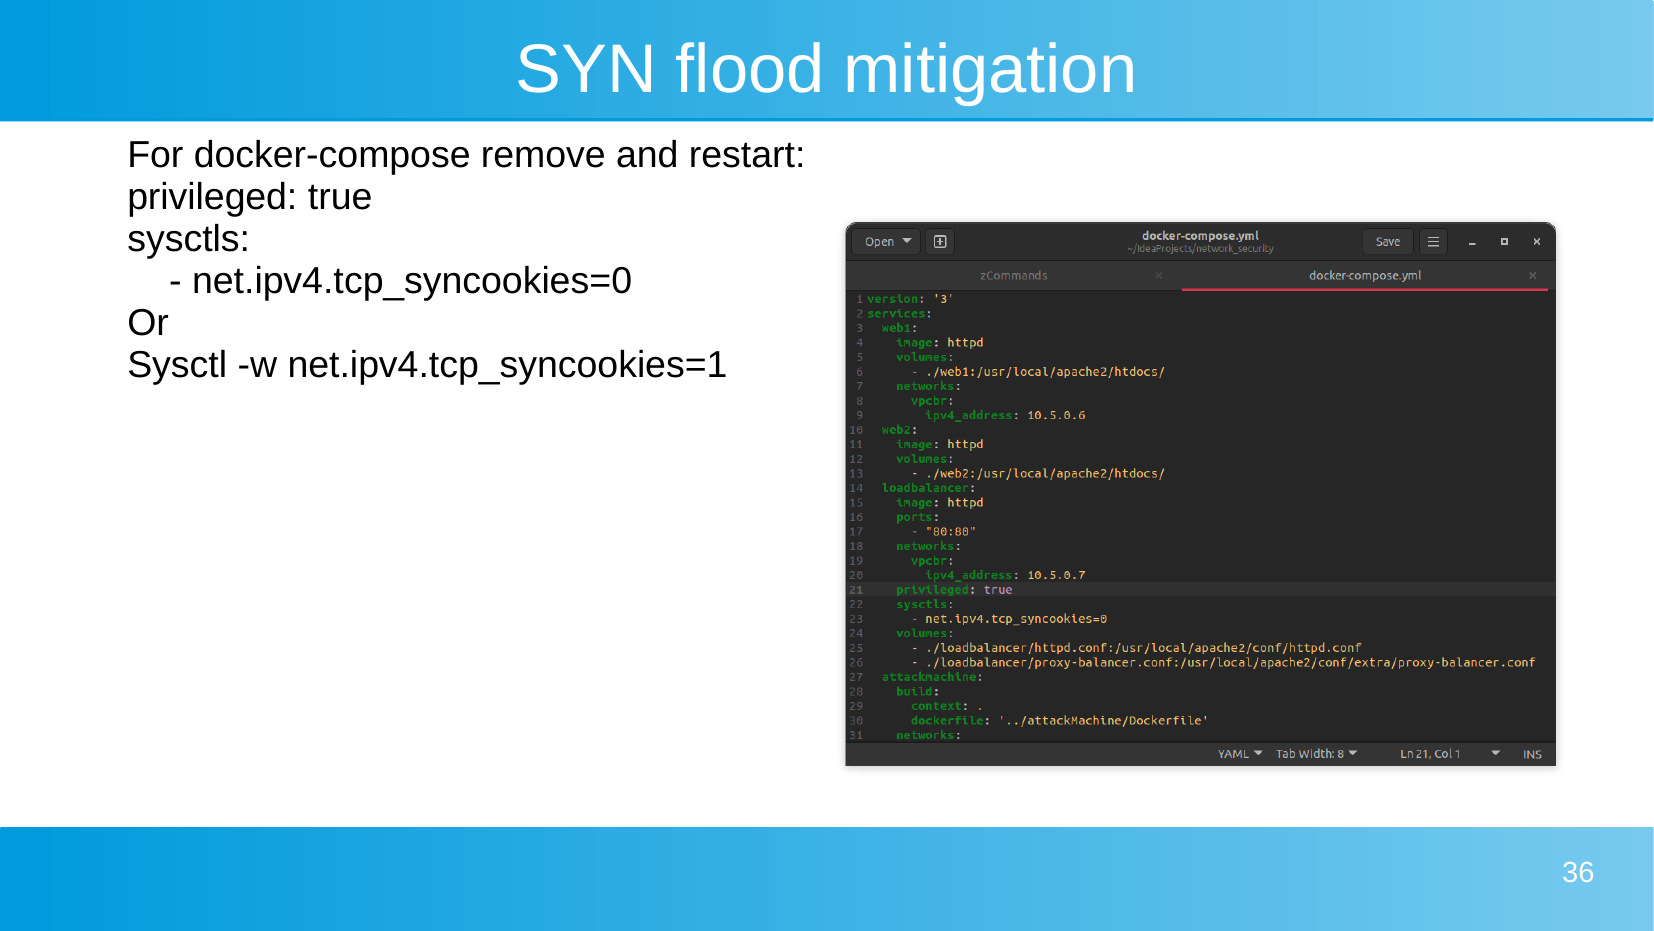

# SYN flood mitigation
For docker-compose remove and restart:
privileged: true
sysctls:
 - net.ipv4.tcp_syncookies=0
Or
Sysctl -w net.ipv4.tcp_syncookies=1
36